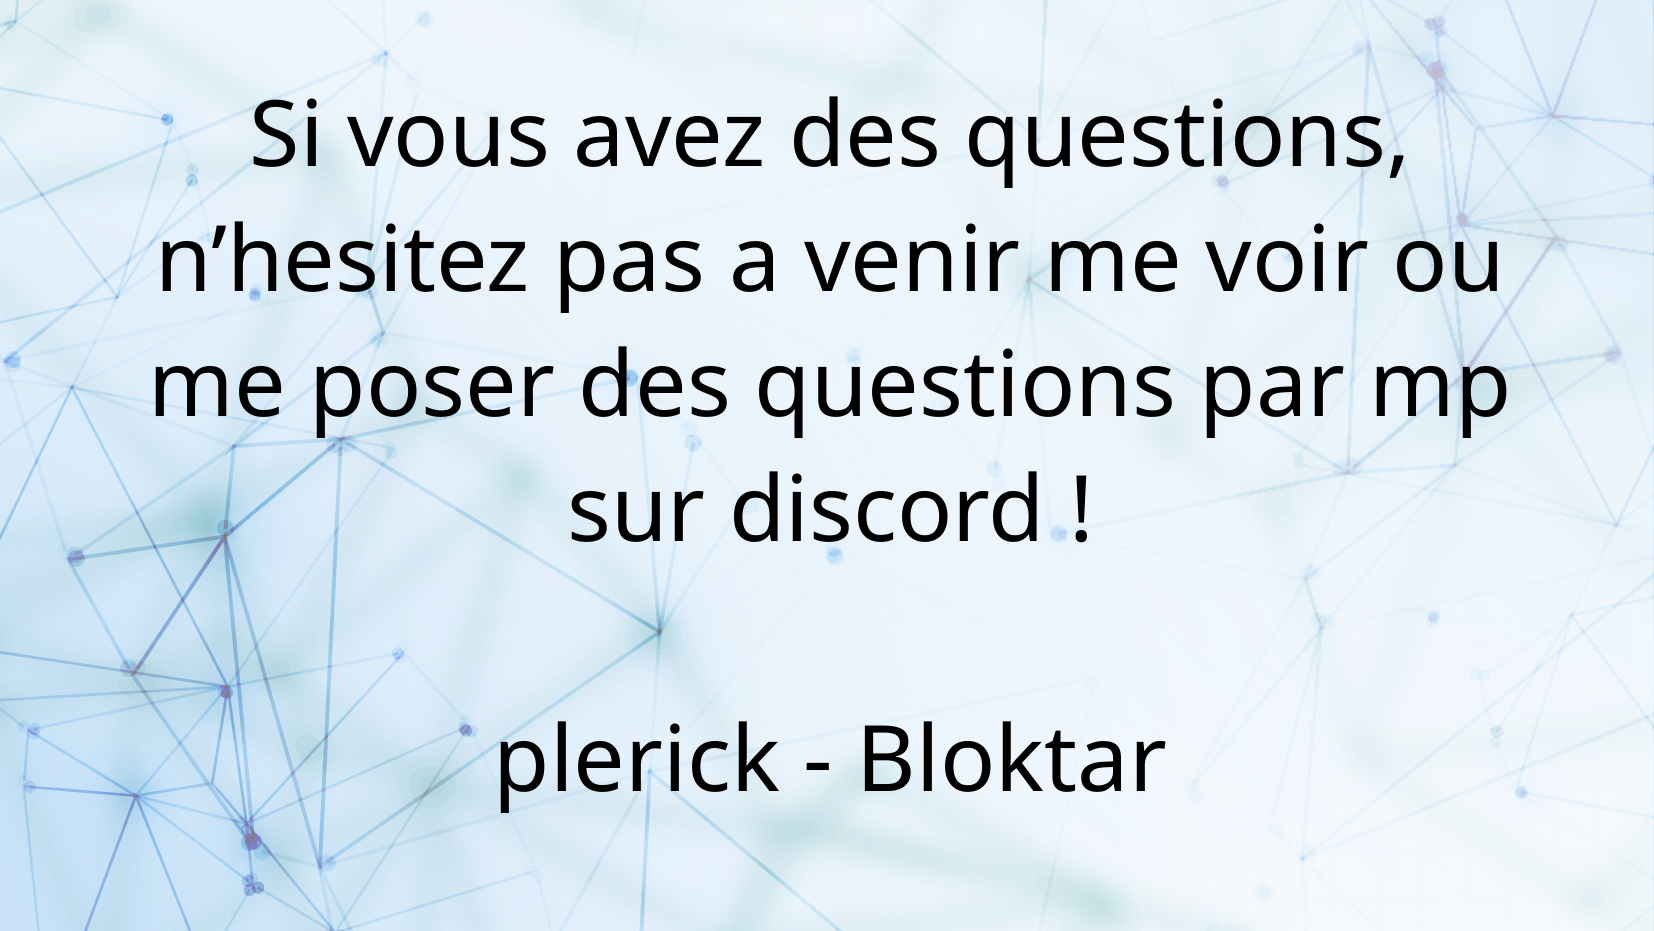

# Si vous avez des questions, n’hesitez pas a venir me voir ou me poser des questions par mp sur discord ! plerick - Bloktar